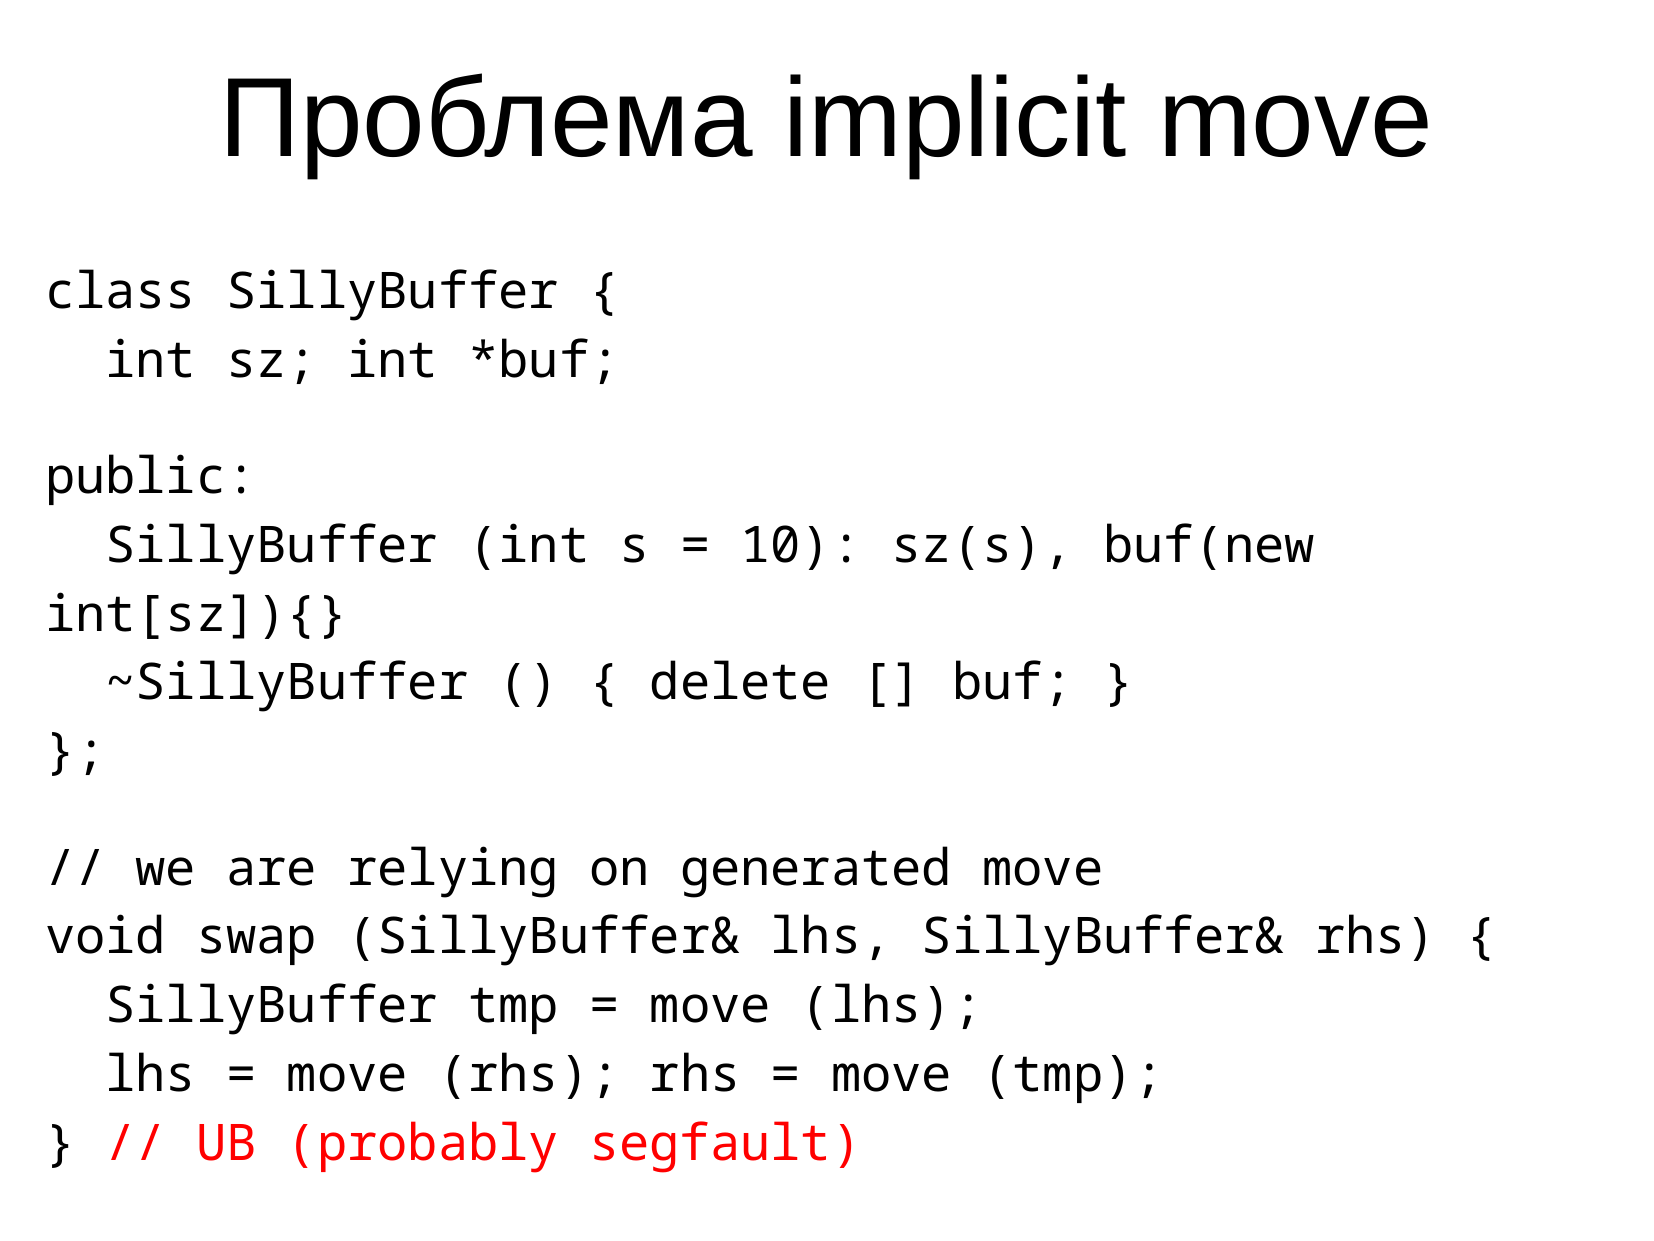

# Проблема implicit move
class SillyBuffer {
 int sz; int *buf;
public:
 SillyBuffer (int s = 10): sz(s), buf(new int[sz]){}
 ~SillyBuffer () { delete [] buf; }
};
// we are relying on generated move
void swap (SillyBuffer& lhs, SillyBuffer& rhs) {
 SillyBuffer tmp = move (lhs);
 lhs = move (rhs); rhs = move (tmp);
} // UB (probably segfault)